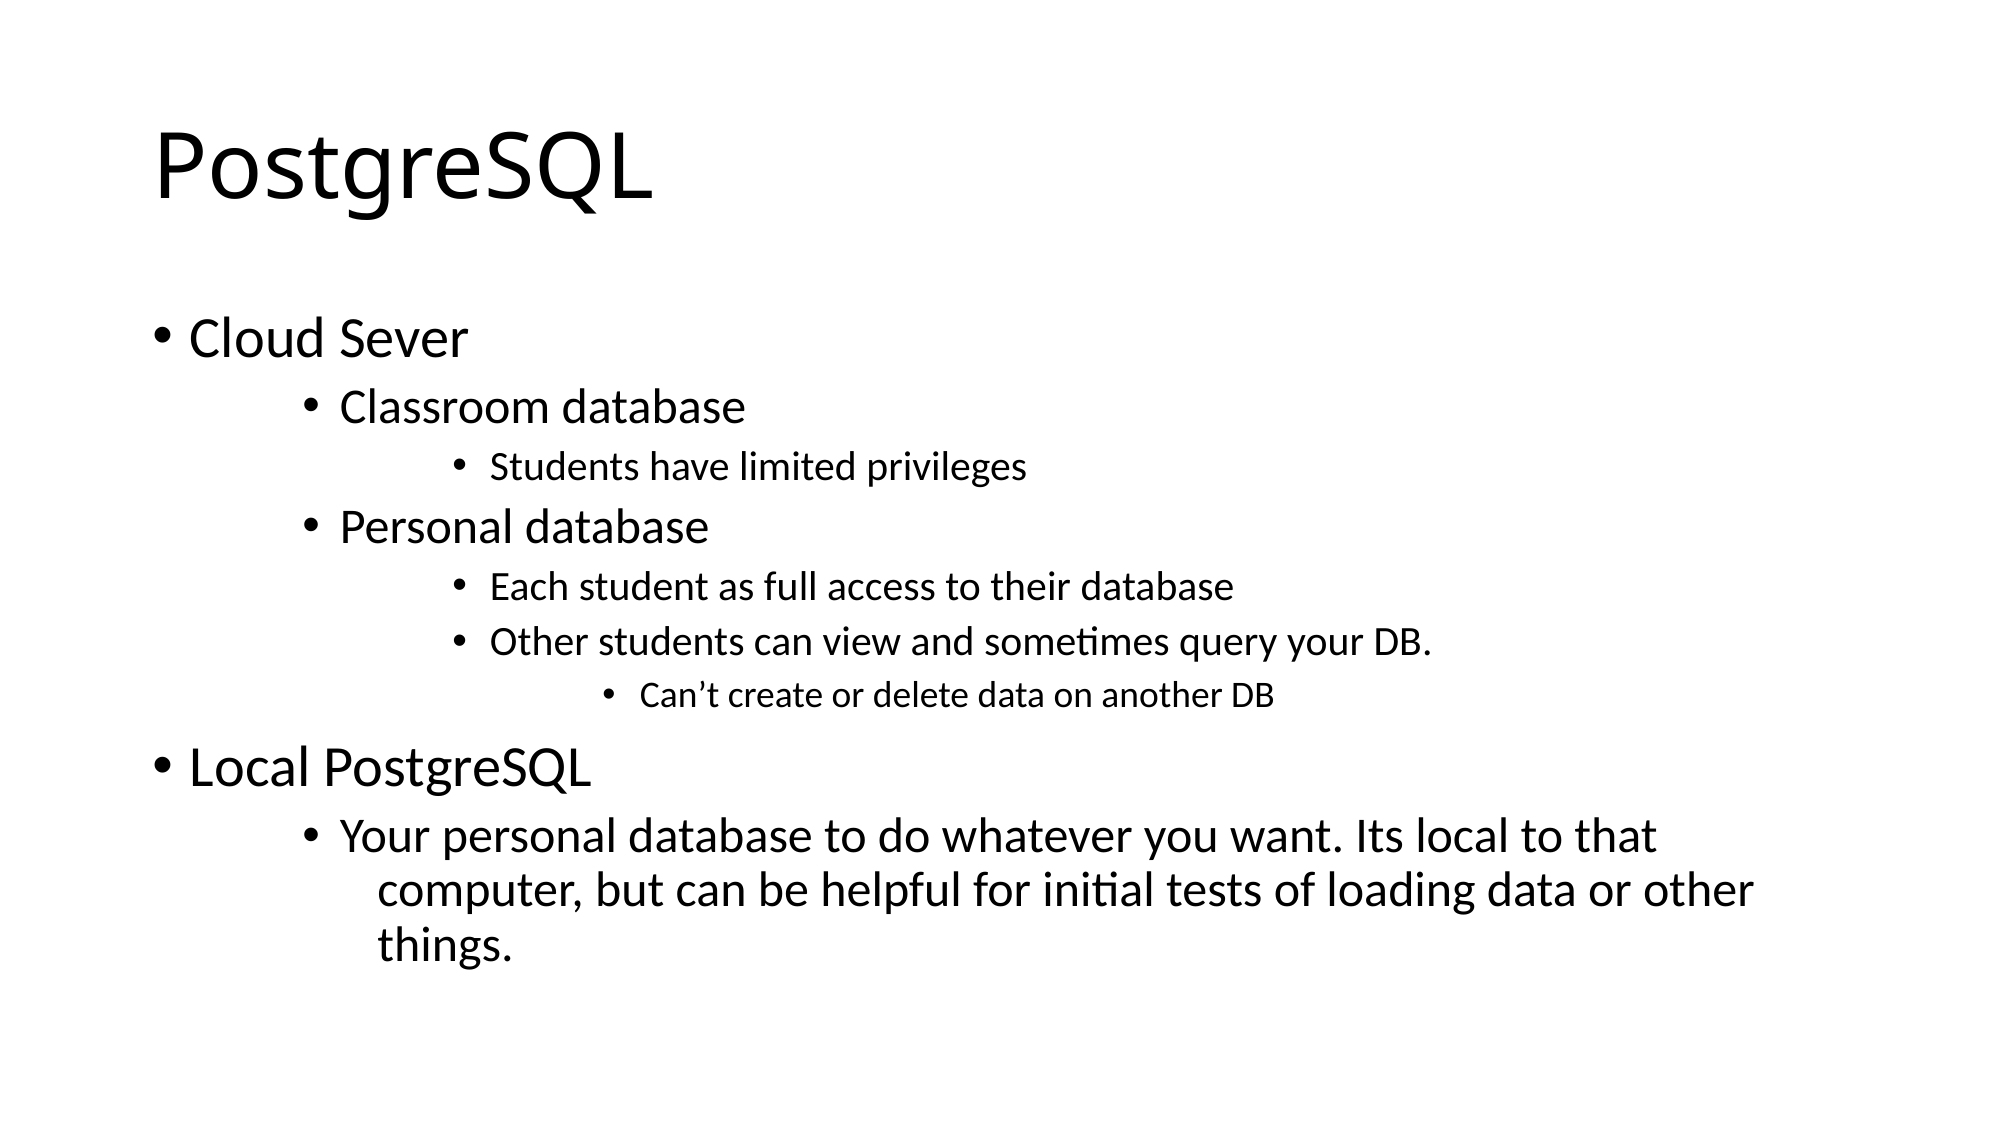

# PostgreSQL
Cloud Sever
Classroom database
Students have limited privileges
Personal database
Each student as full access to their database
Other students can view and sometimes query your DB.
Can’t create or delete data on another DB
Local PostgreSQL
Your personal database to do whatever you want. Its local to that computer, but can be helpful for initial tests of loading data or other things.